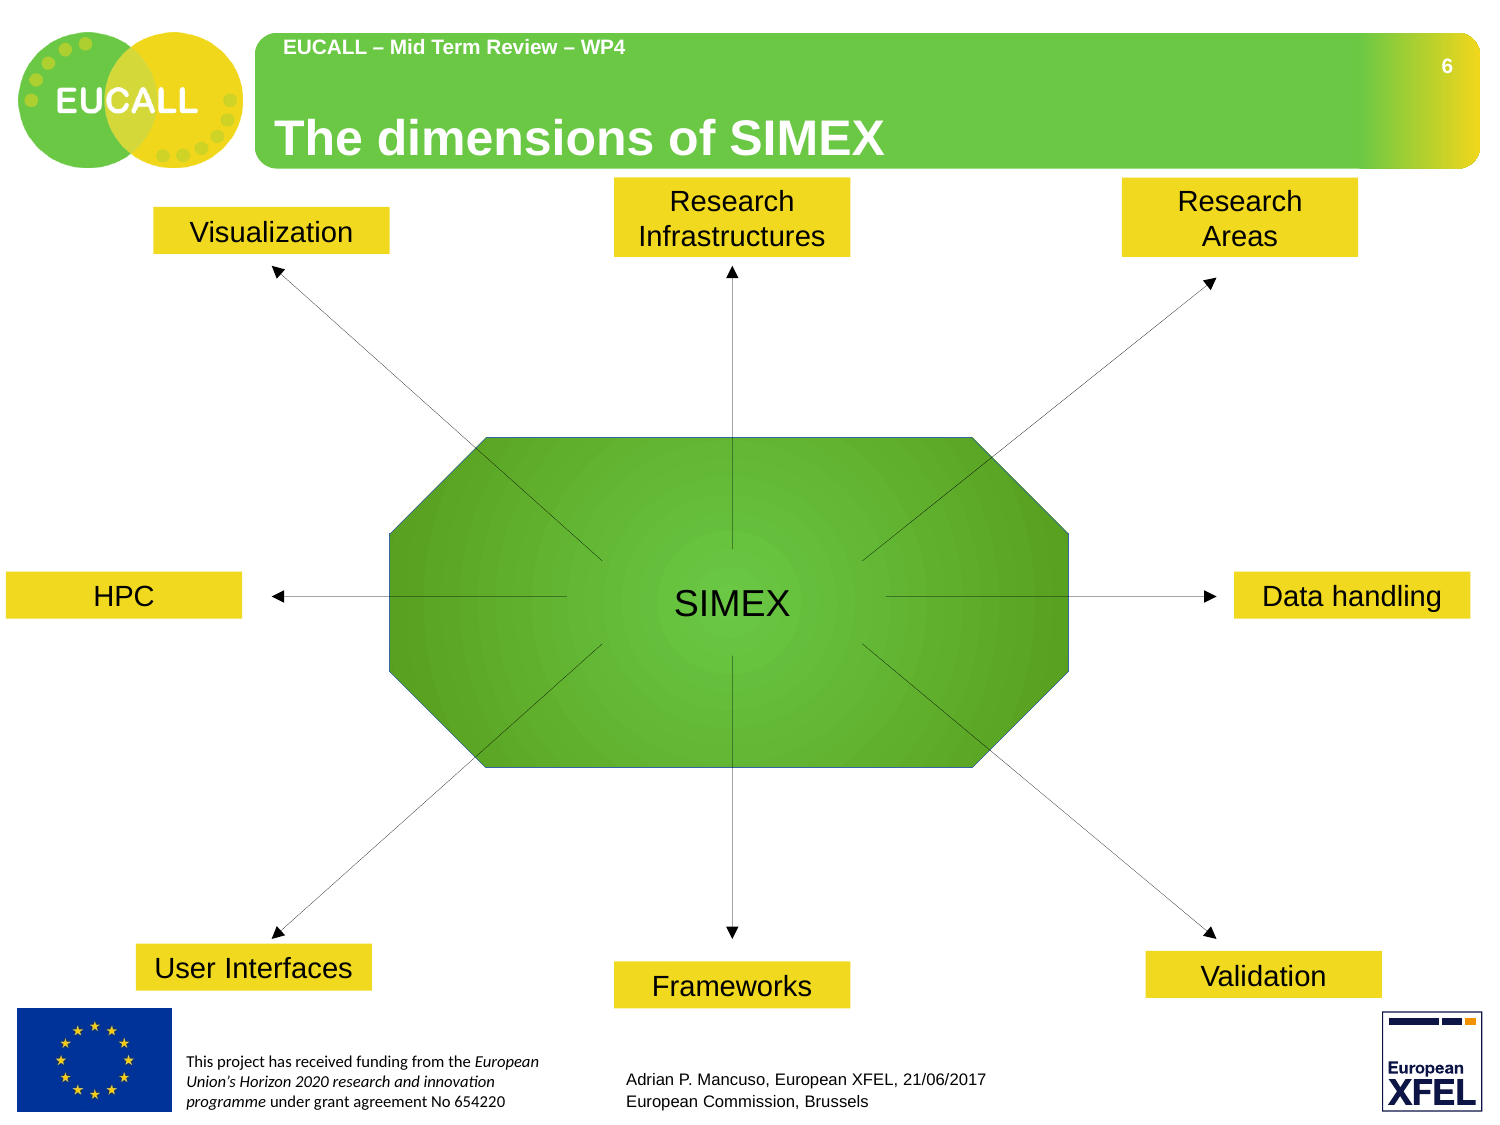

The dimensions of SIMEX
Research Infrastructures
Research Areas
Visualization
HPC
Data handling
SIMEX
User Interfaces
Validation
Frameworks